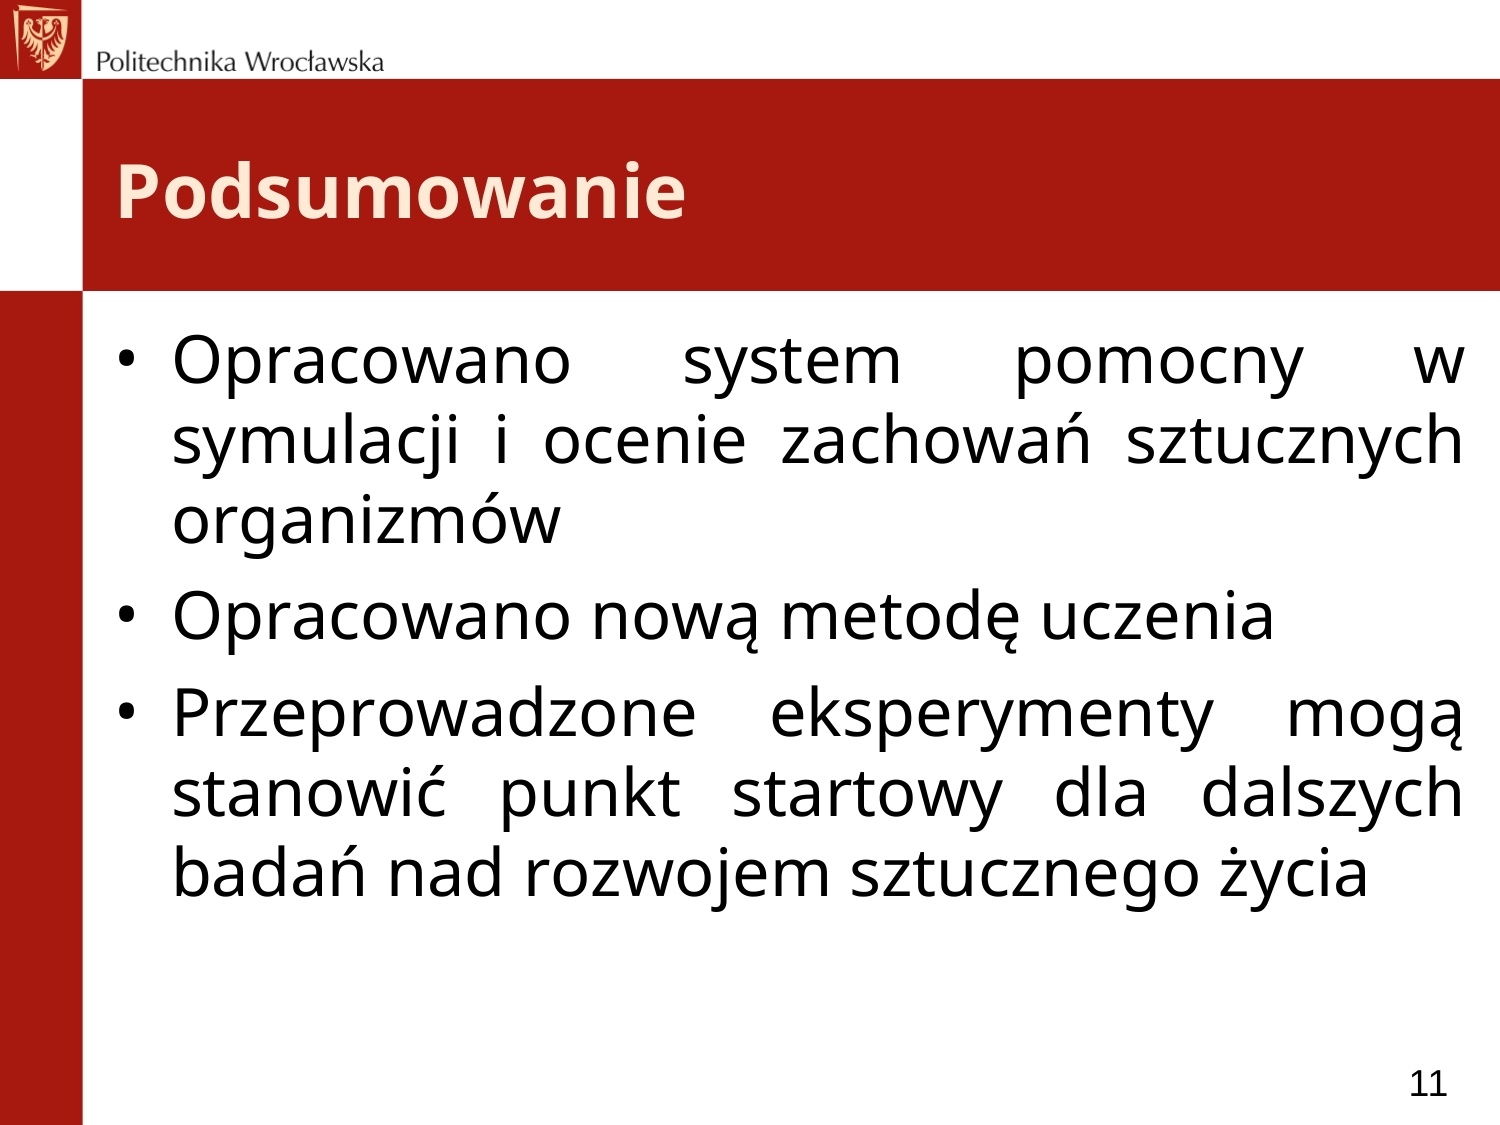

# Podsumowanie
Opracowano system pomocny w symulacji i ocenie zachowań sztucznych organizmów
Opracowano nową metodę uczenia
Przeprowadzone eksperymenty mogą stanowić punkt startowy dla dalszych badań nad rozwojem sztucznego życia